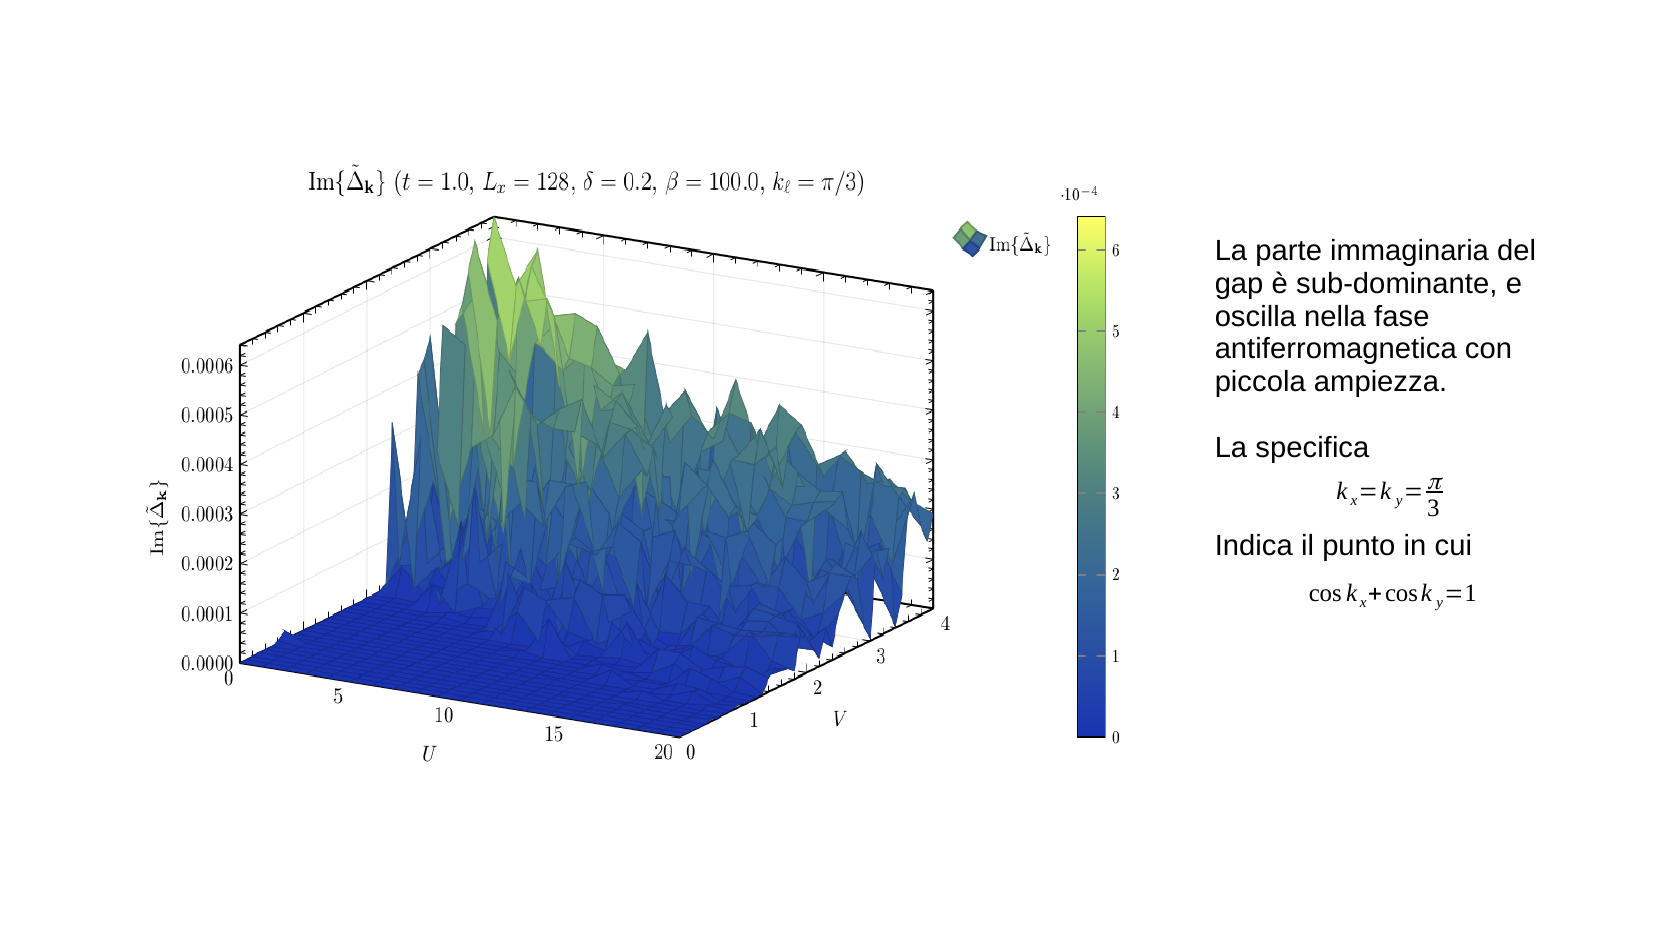

La parte immaginaria del gap è sub-dominante, e oscilla nella fase antiferromagnetica con piccola ampiezza.
La specifica
Indica il punto in cui